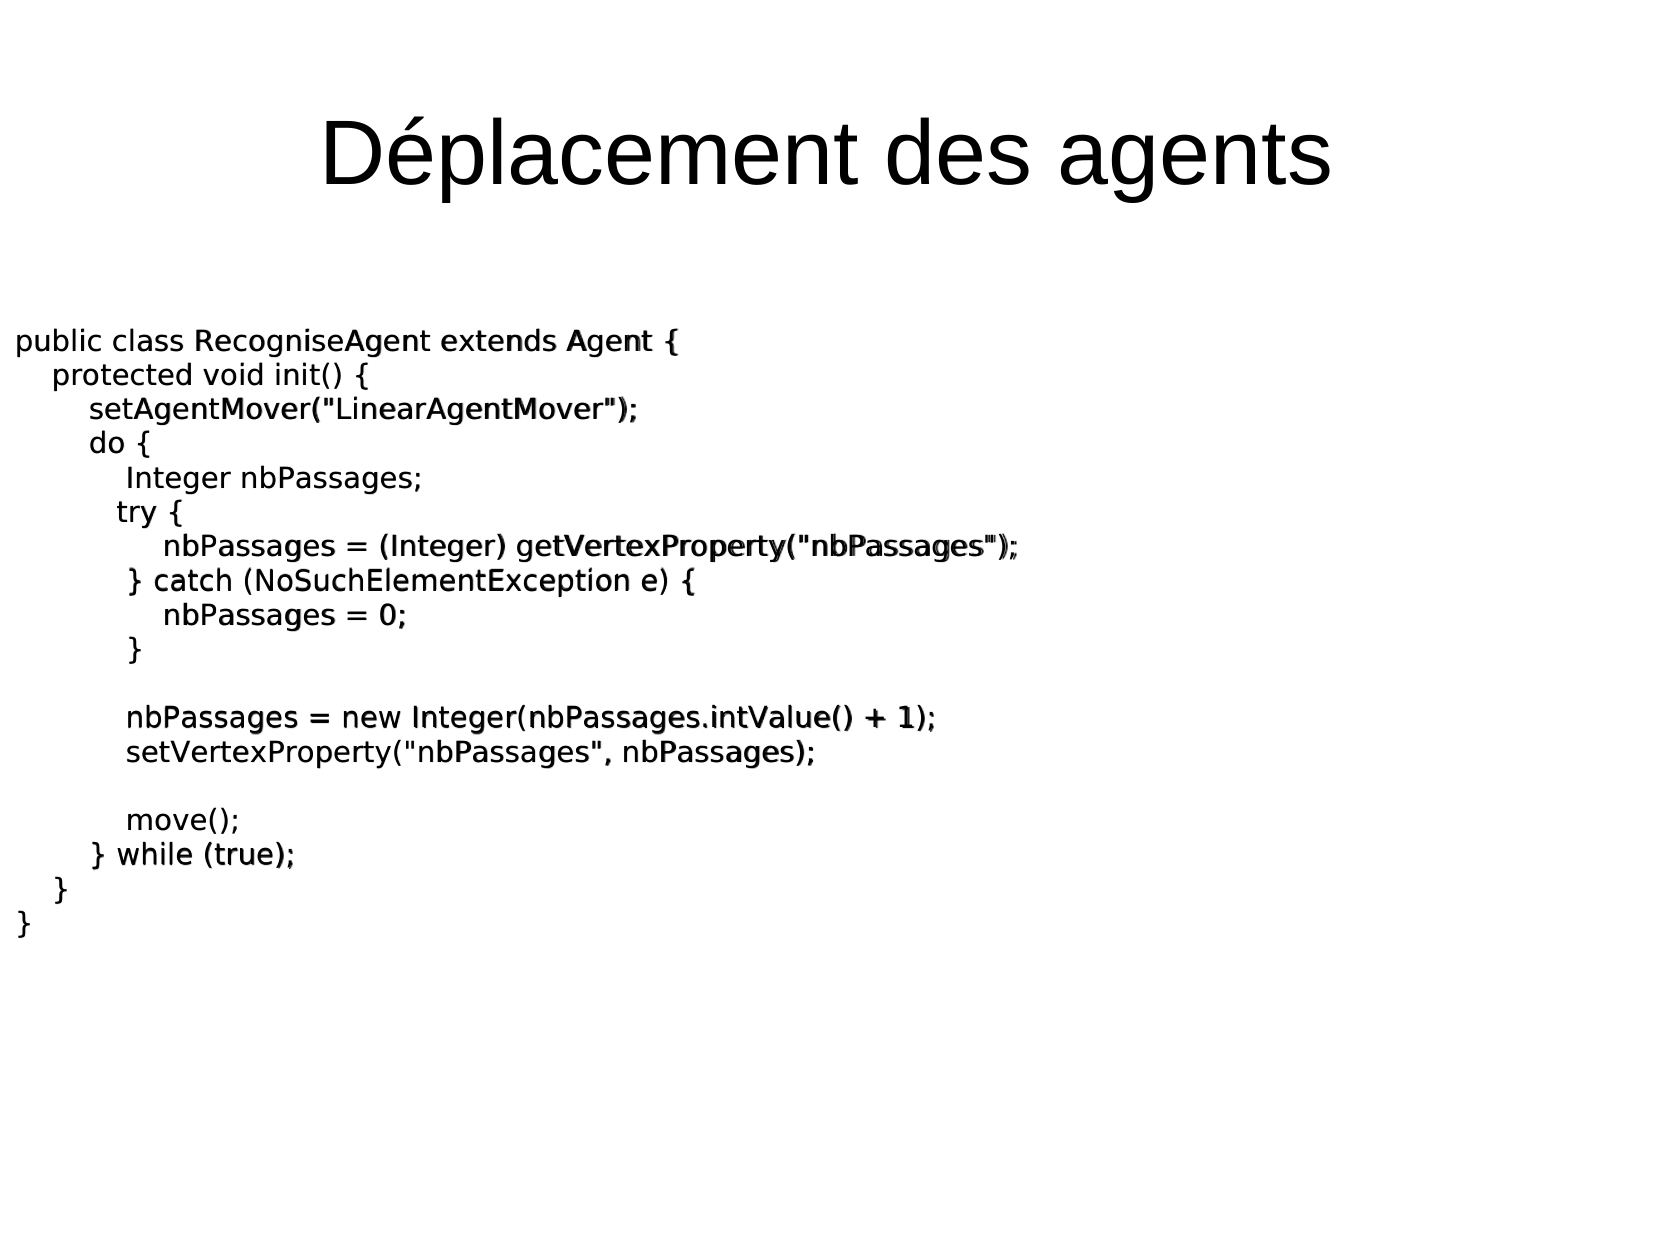

Déplacement des agents
#
public class RecogniseAgent extends Agent {
 protected void init() {
 setAgentMover("LinearAgentMover");
 do {
 Integer nbPassages;
 try {
 nbPassages = (Integer) getVertexProperty("nbPassages");
 } catch (NoSuchElementException e) {
 nbPassages = 0;
 }
 nbPassages = new Integer(nbPassages.intValue() + 1);
 setVertexProperty("nbPassages", nbPassages);
 move();
 } while (true);
 }
}